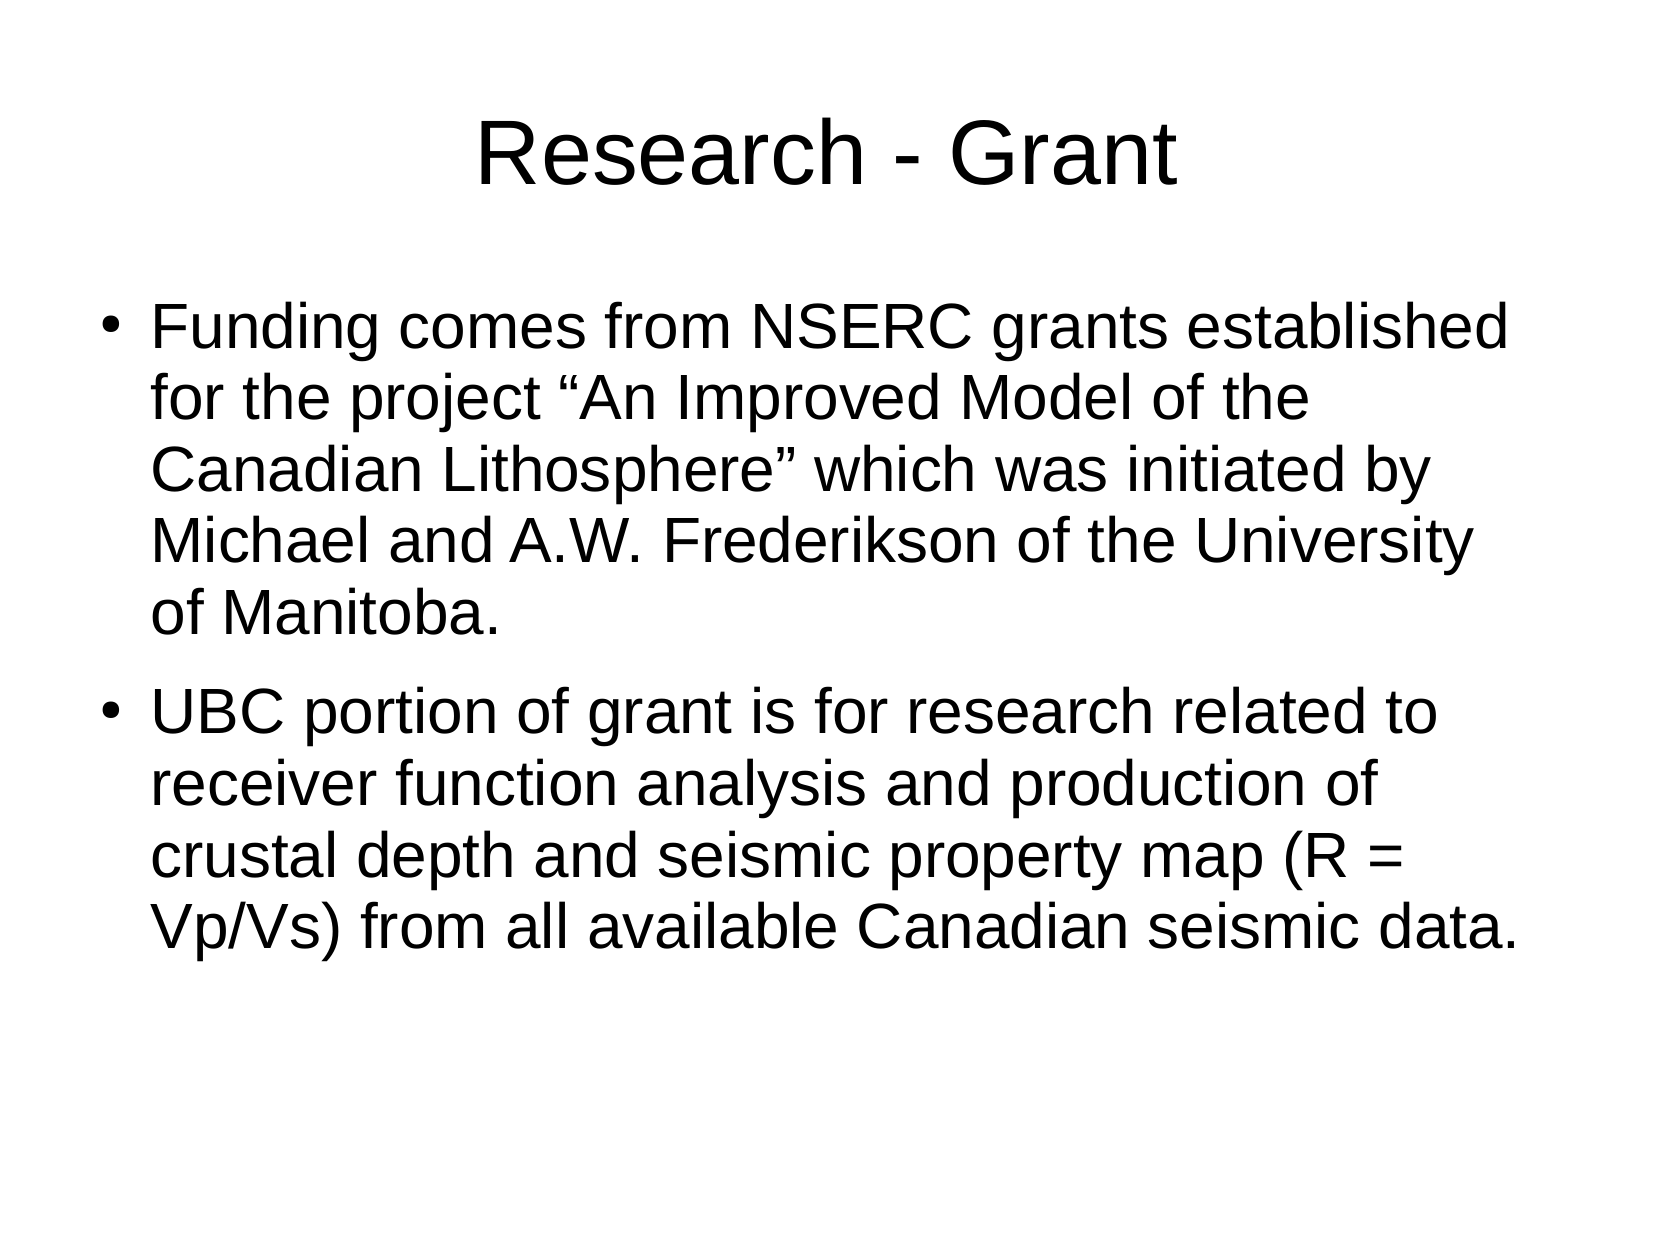

# Research - Grant
Funding comes from NSERC grants established for the project “An Improved Model of the Canadian Lithosphere” which was initiated by Michael and A.W. Frederikson of the University of Manitoba.
UBC portion of grant is for research related to receiver function analysis and production of crustal depth and seismic property map (R = Vp/Vs) from all available Canadian seismic data.